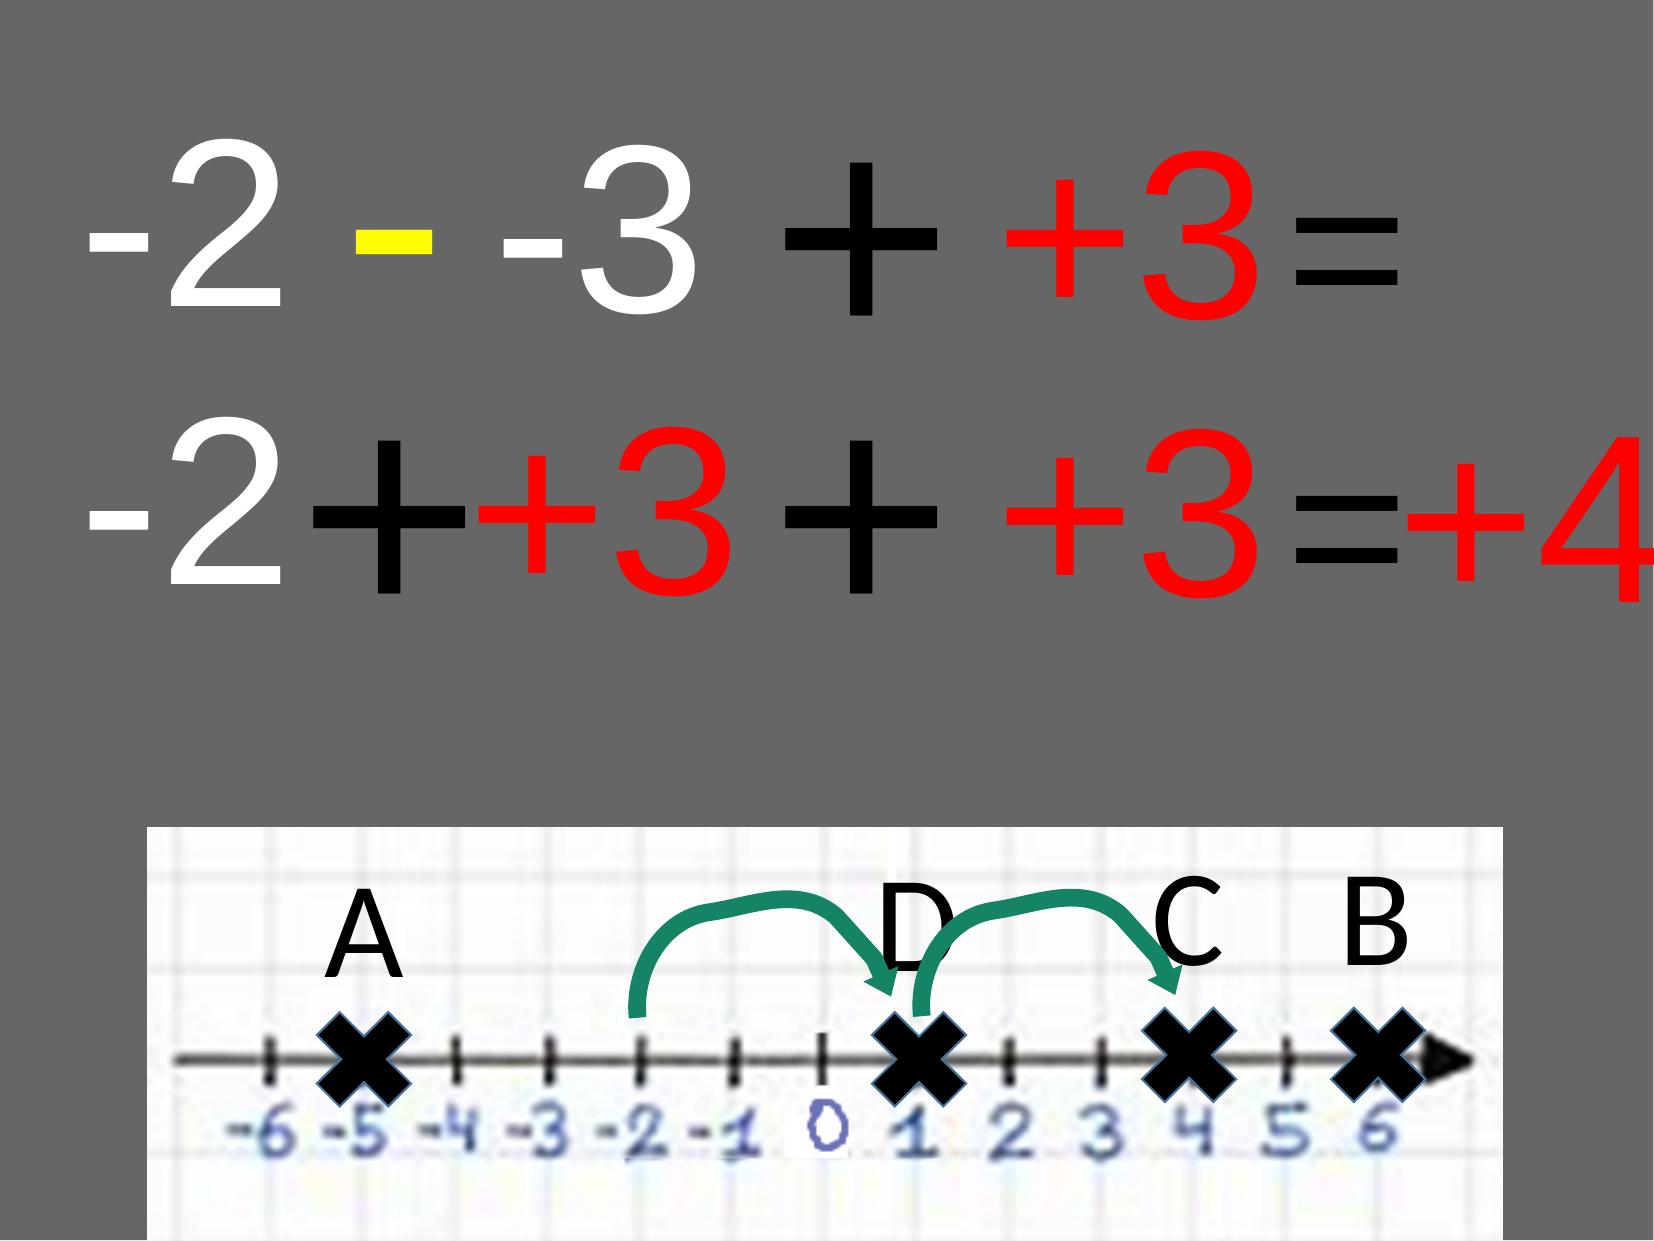

-
+
-2
-3
+3
=
+
+
-2
+3
+3
+4
=
C
B
D
A